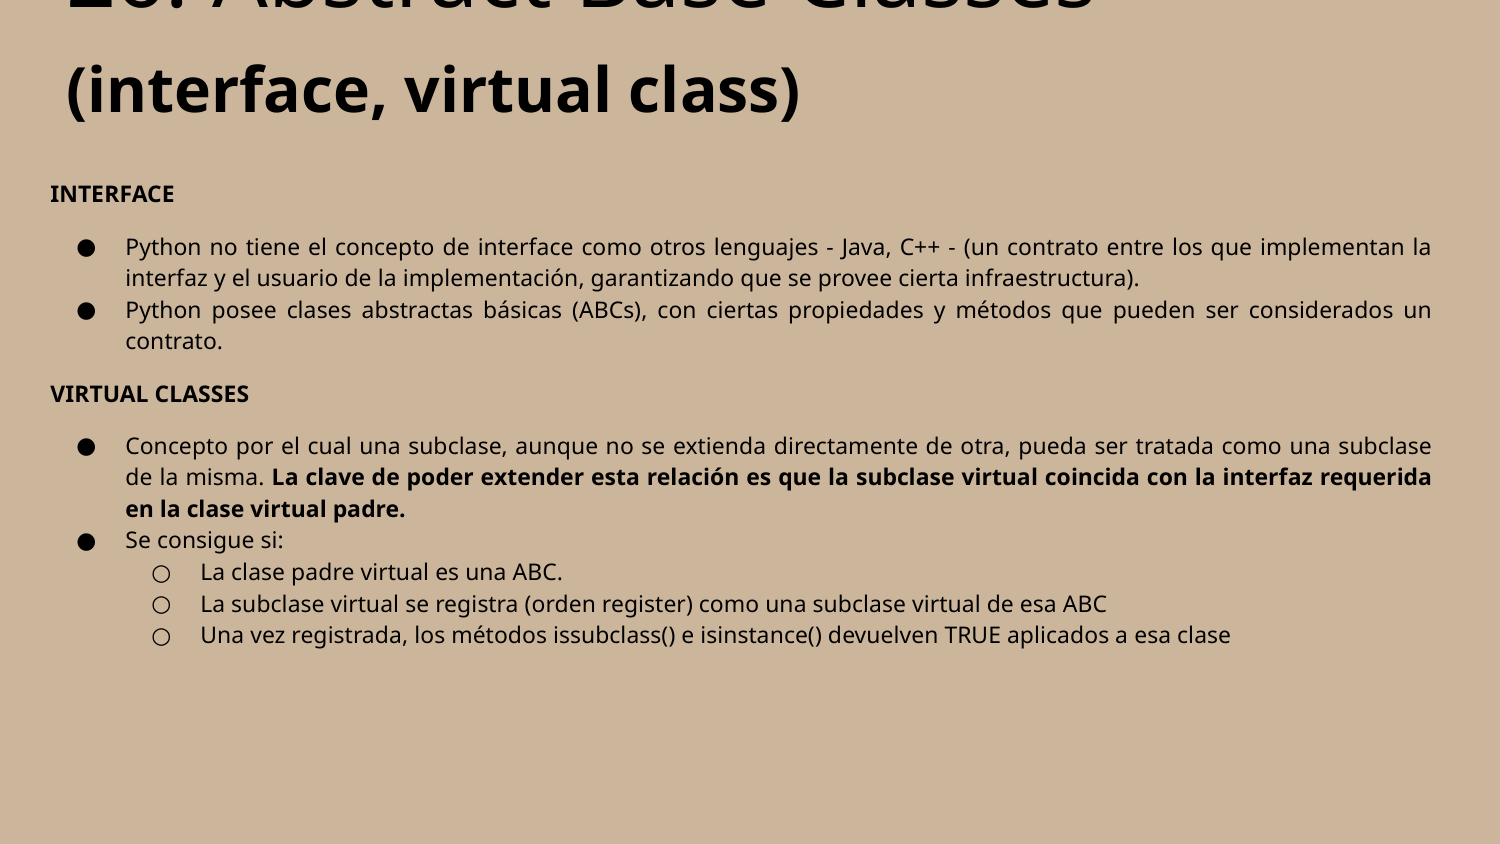

# 26. Abstract Base Classes (interface, virtual class)
INTERFACE
Python no tiene el concepto de interface como otros lenguajes - Java, C++ - (un contrato entre los que implementan la interfaz y el usuario de la implementación, garantizando que se provee cierta infraestructura).
Python posee clases abstractas básicas (ABCs), con ciertas propiedades y métodos que pueden ser considerados un contrato.
VIRTUAL CLASSES
Concepto por el cual una subclase, aunque no se extienda directamente de otra, pueda ser tratada como una subclase de la misma. La clave de poder extender esta relación es que la subclase virtual coincida con la interfaz requerida en la clase virtual padre.
Se consigue si:
La clase padre virtual es una ABC.
La subclase virtual se registra (orden register) como una subclase virtual de esa ABC
Una vez registrada, los métodos issubclass() e isinstance() devuelven TRUE aplicados a esa clase